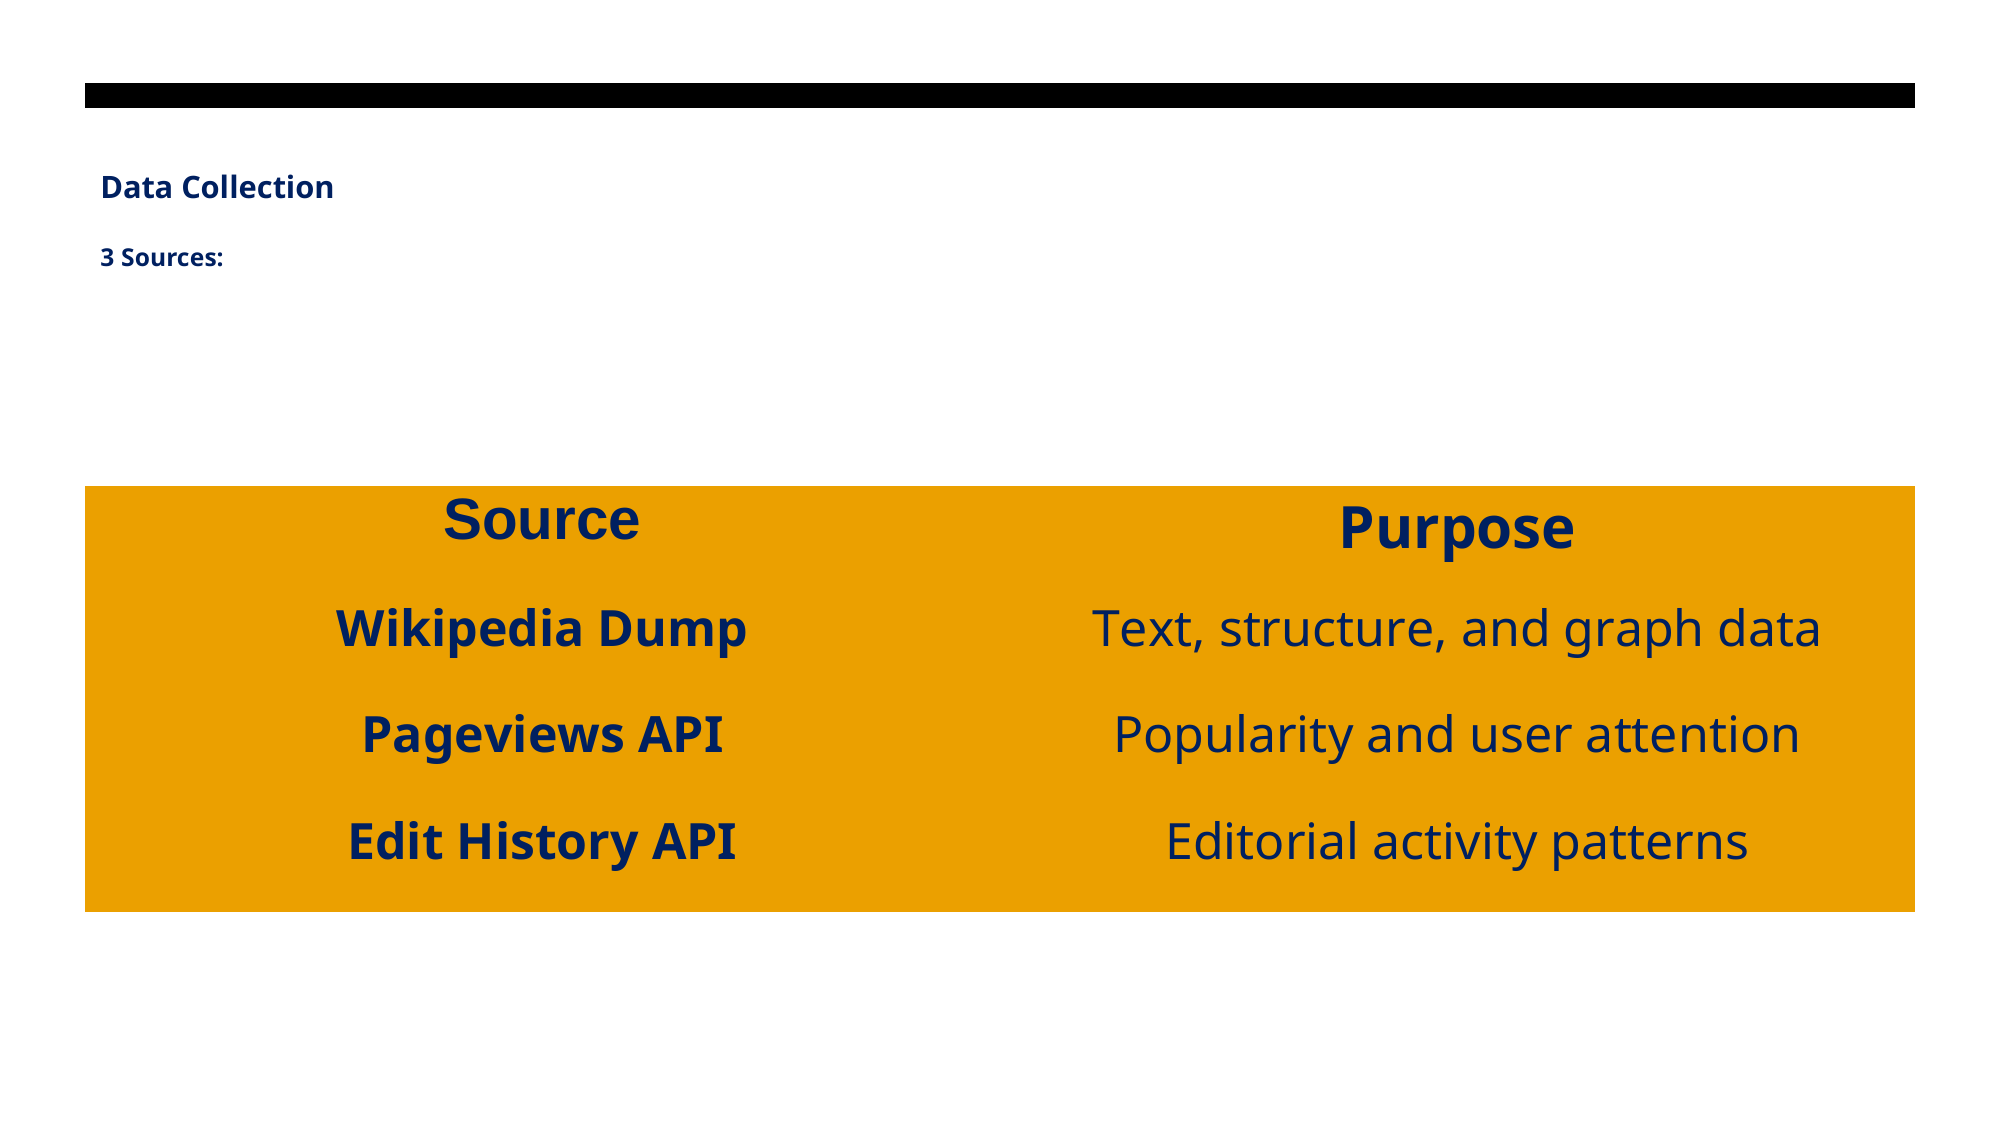

# Data Collection 3 Sources:
| Source | Purpose |
| --- | --- |
| Wikipedia Dump | Text, structure, and graph data |
| Pageviews API | Popularity and user attention |
| Edit History API | Editorial activity patterns |